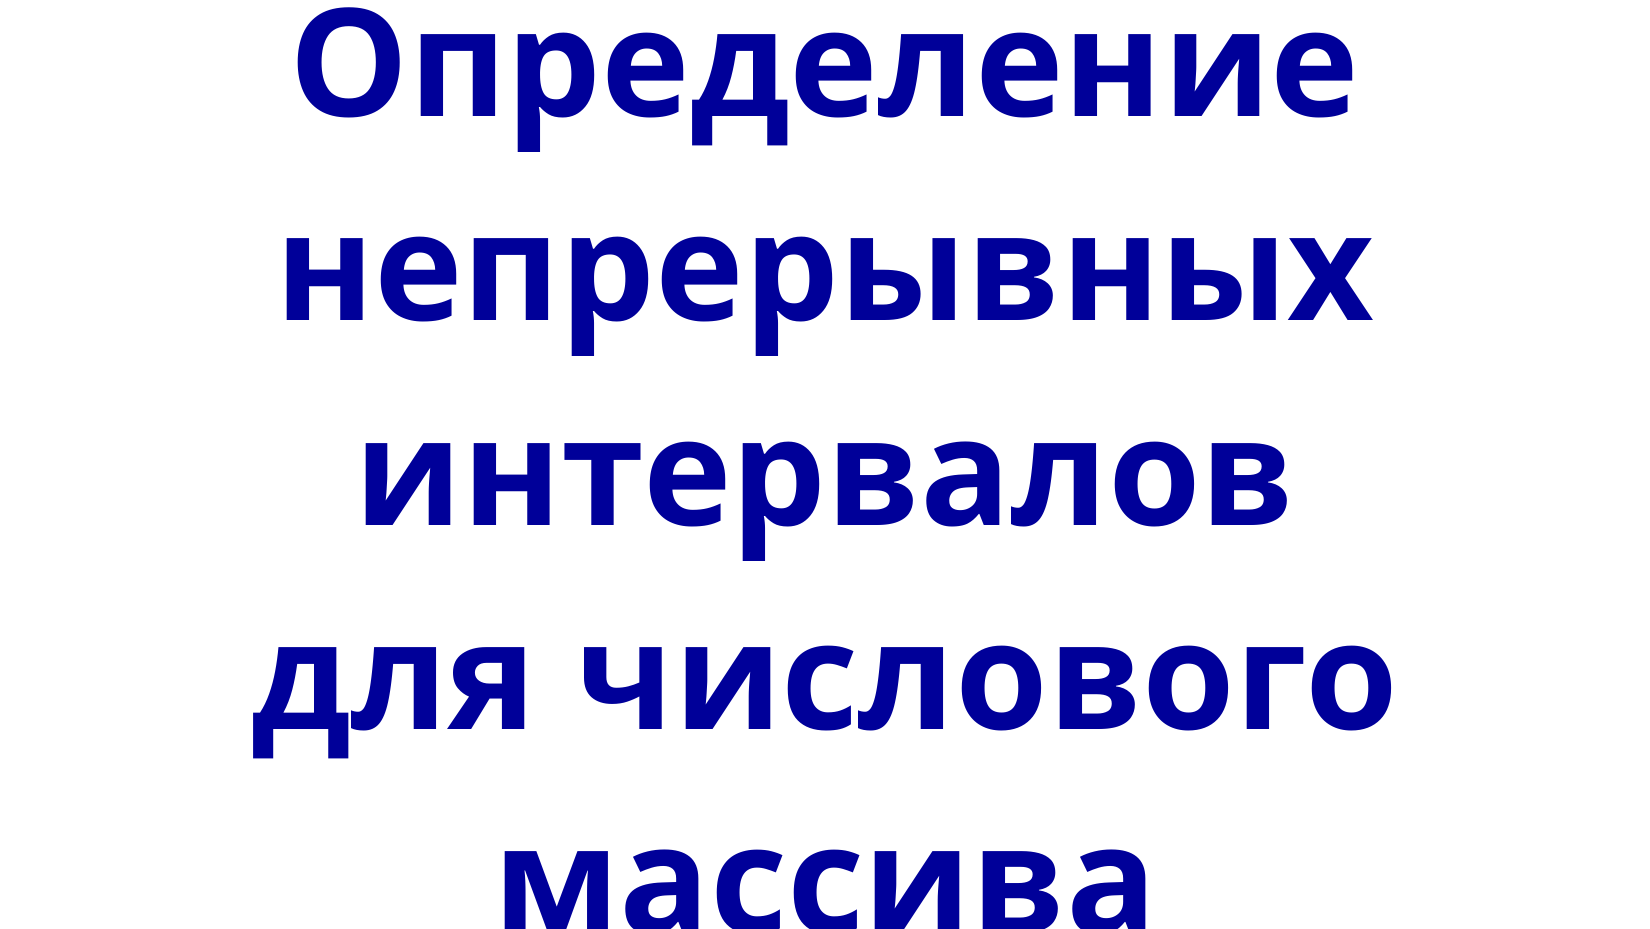

# Определение непрерывных интервалов
для числового массива